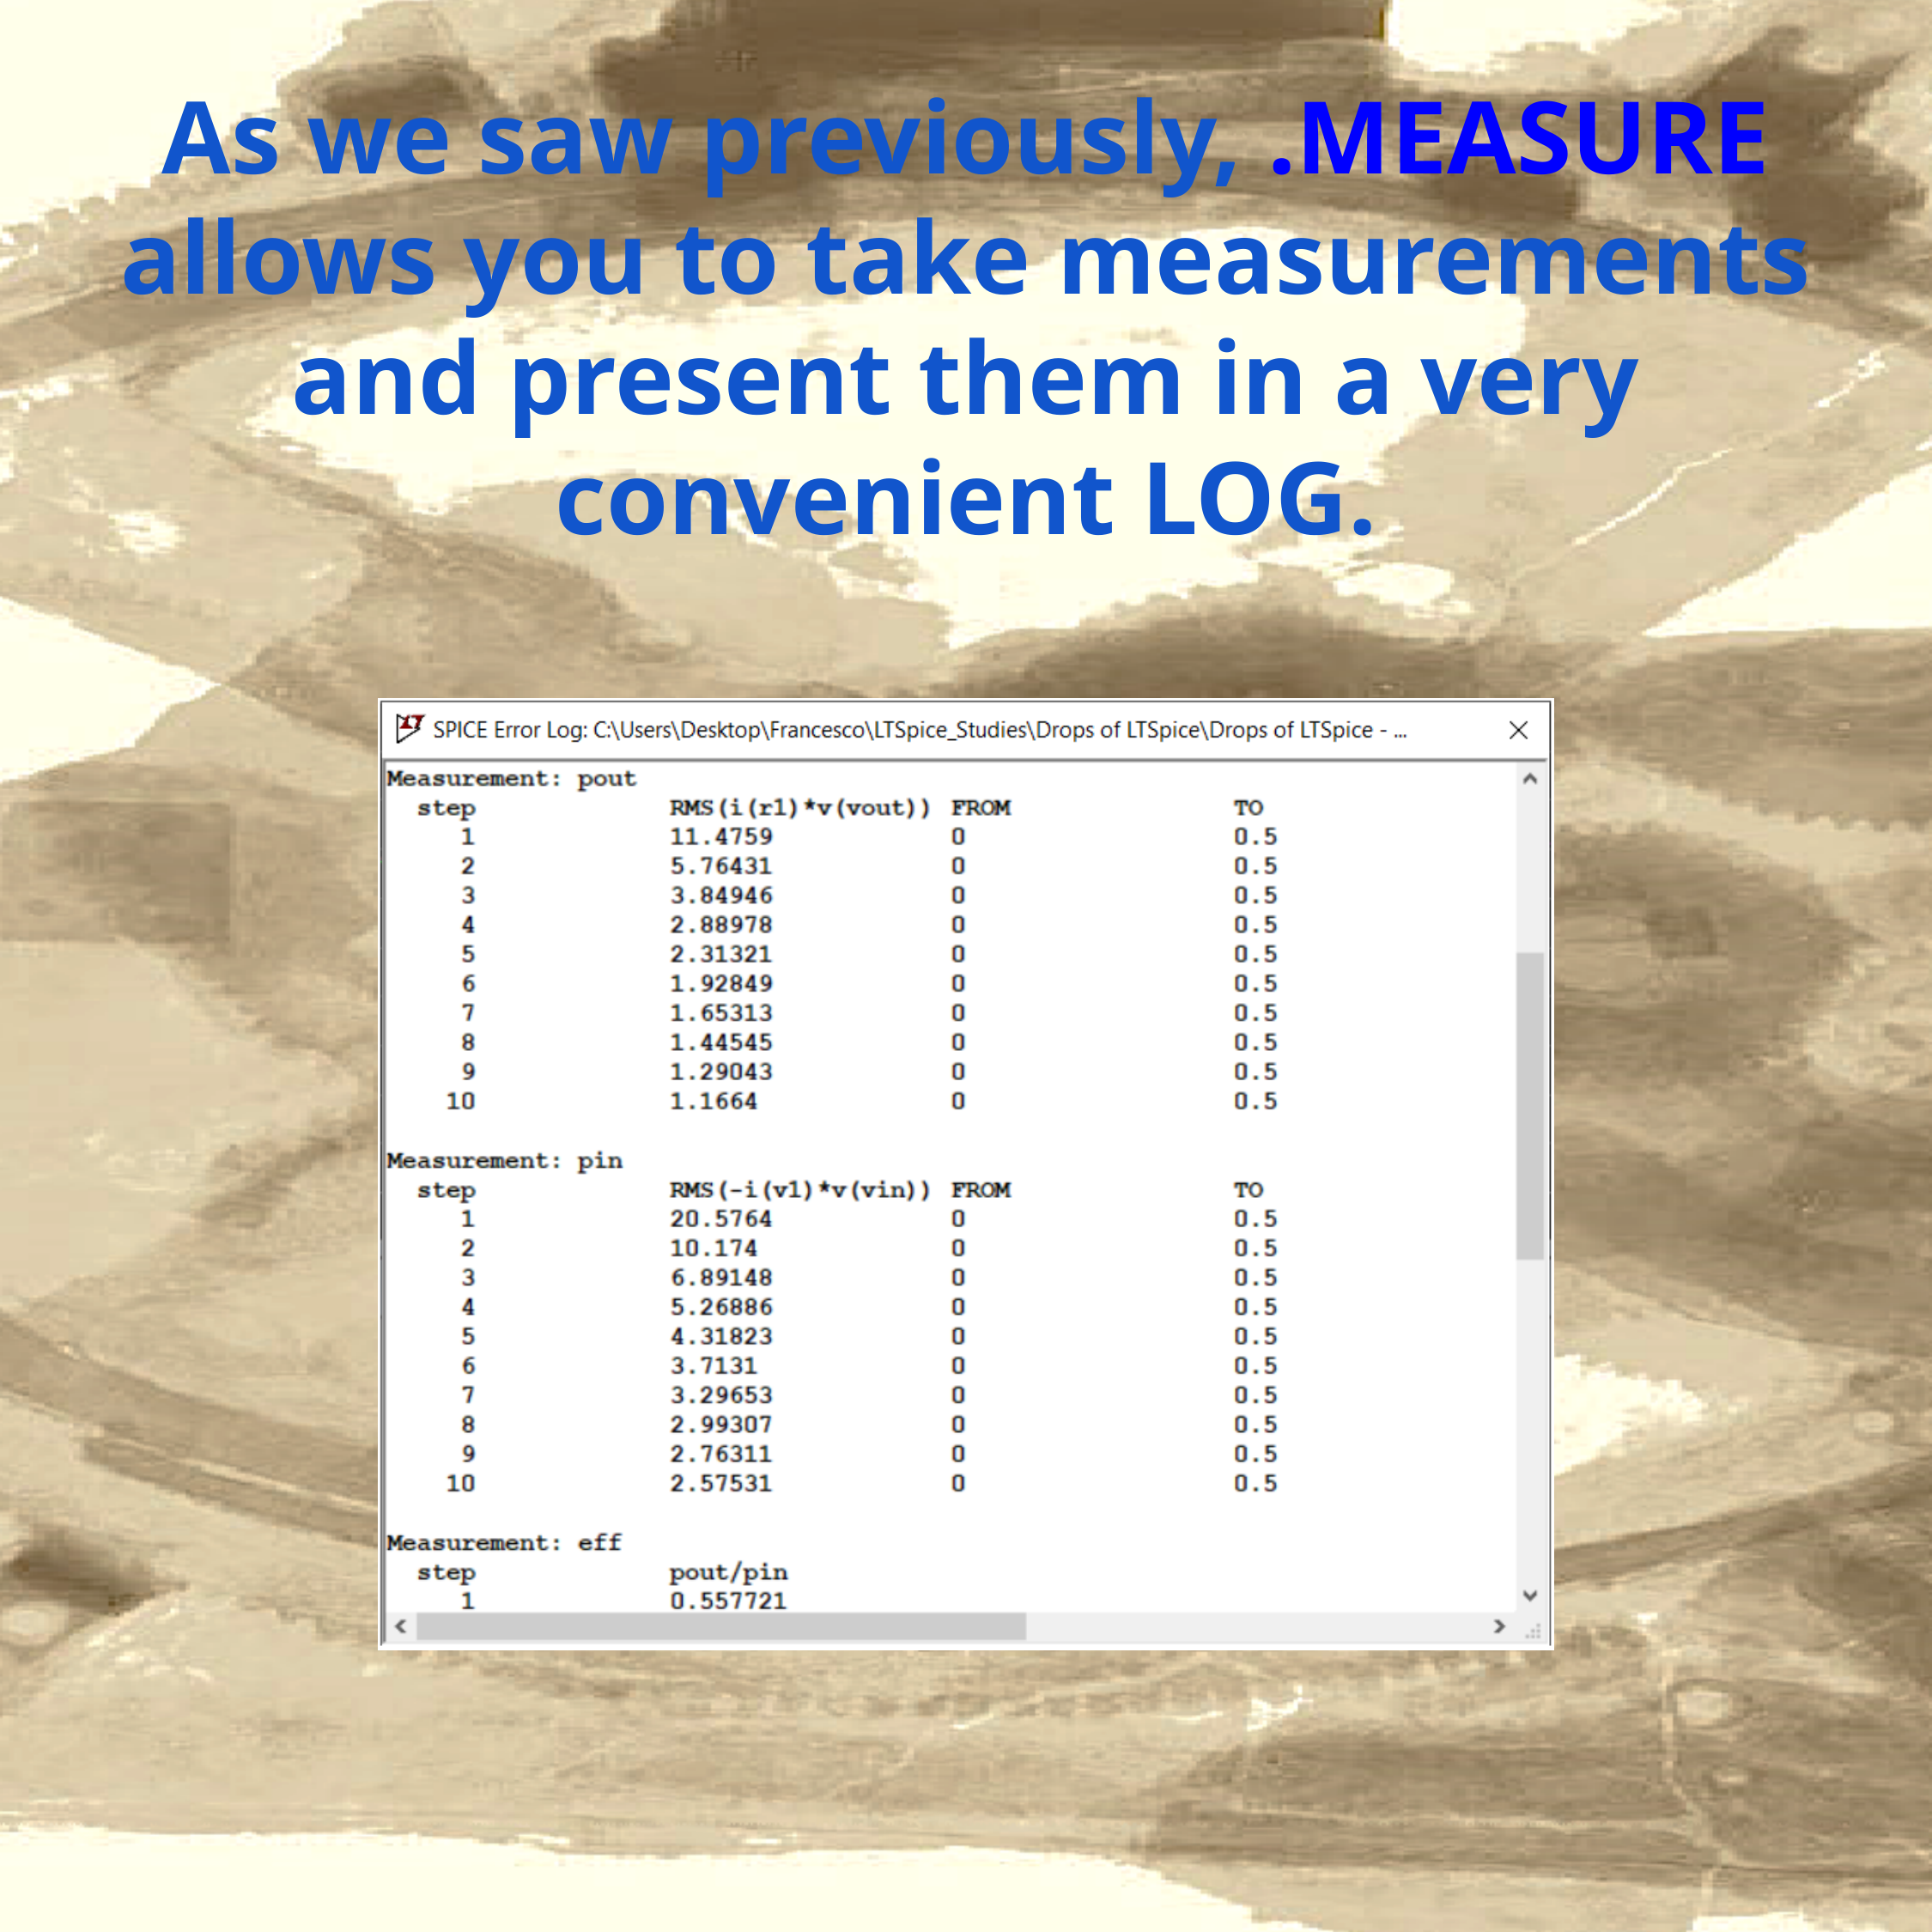

As we saw previously, .MEASURE allows you to take measurements and present them in a very convenient LOG.